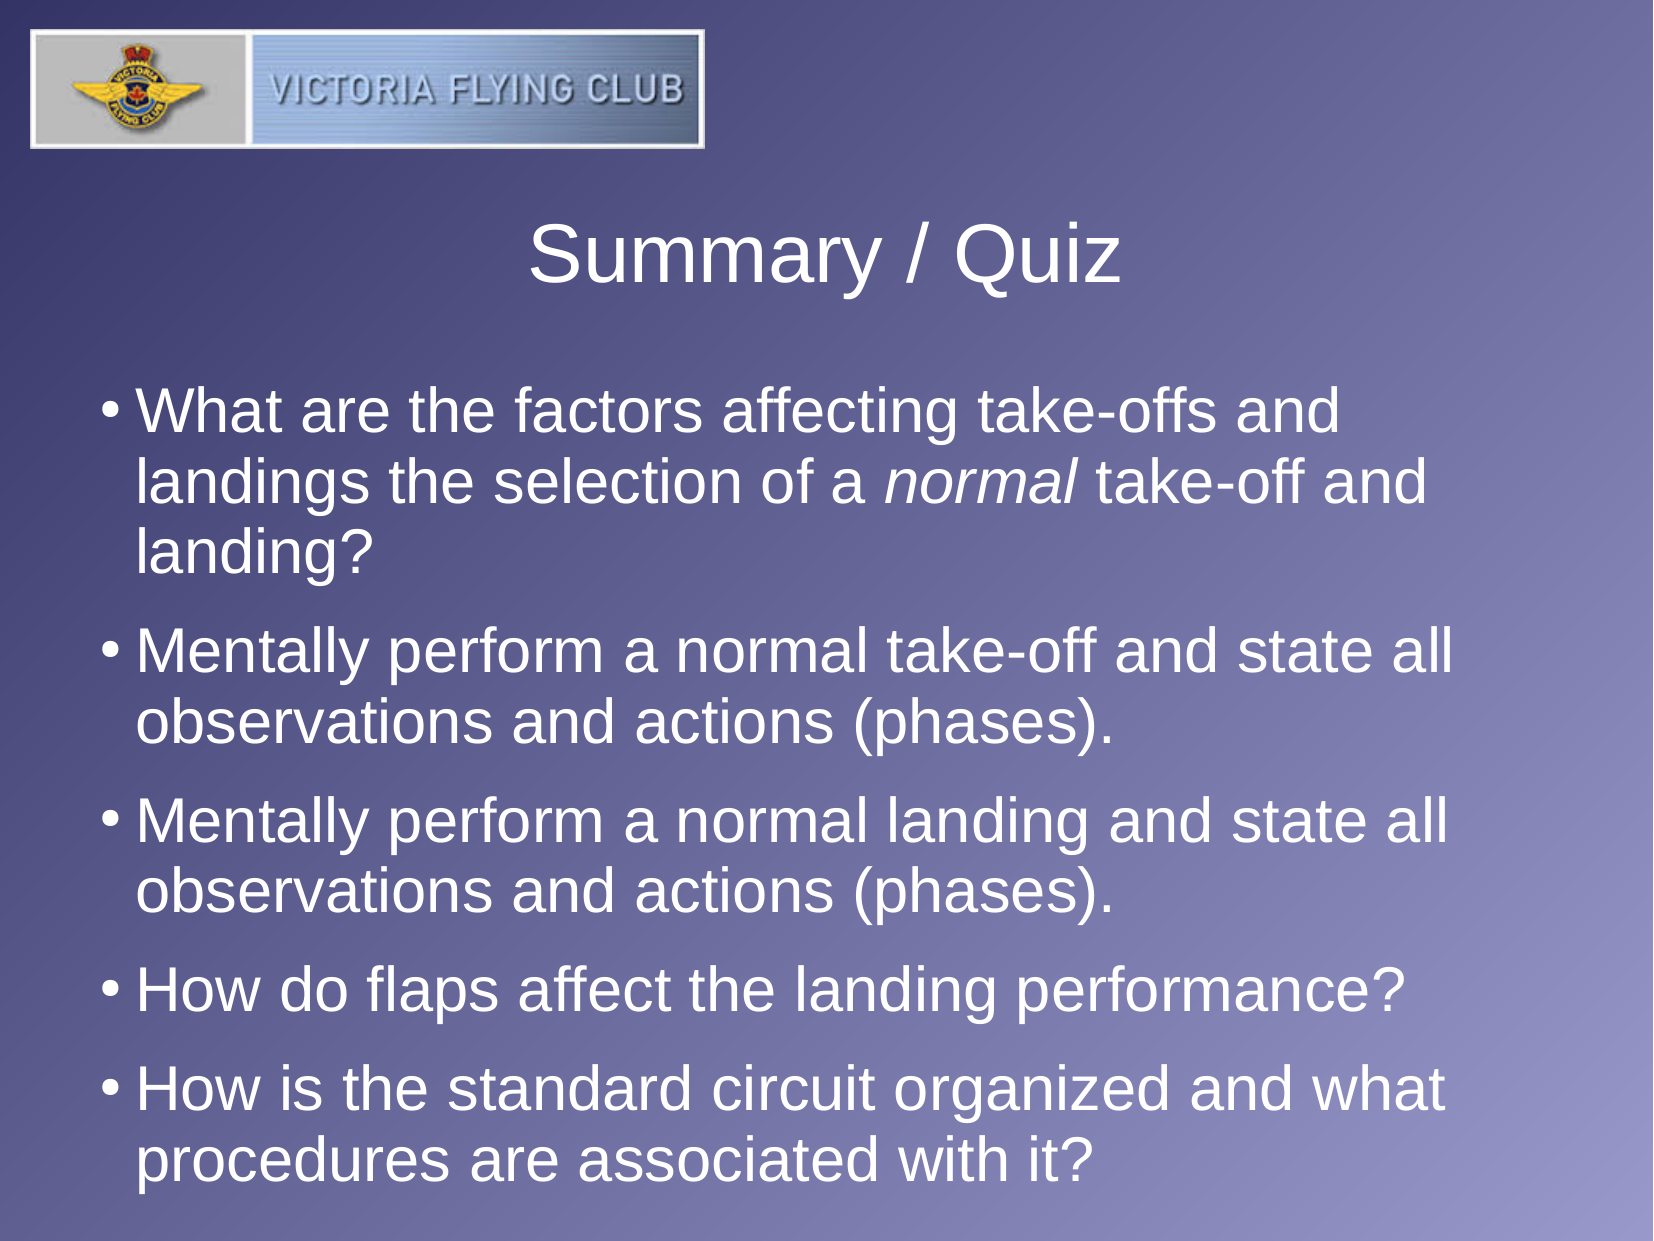

# Summary / Quiz
What are the factors affecting take-offs and landings the selection of a normal take-off and landing?
Mentally perform a normal take-off and state all observations and actions (phases).
Mentally perform a normal landing and state all observations and actions (phases).
How do flaps affect the landing performance?
How is the standard circuit organized and what procedures are associated with it?